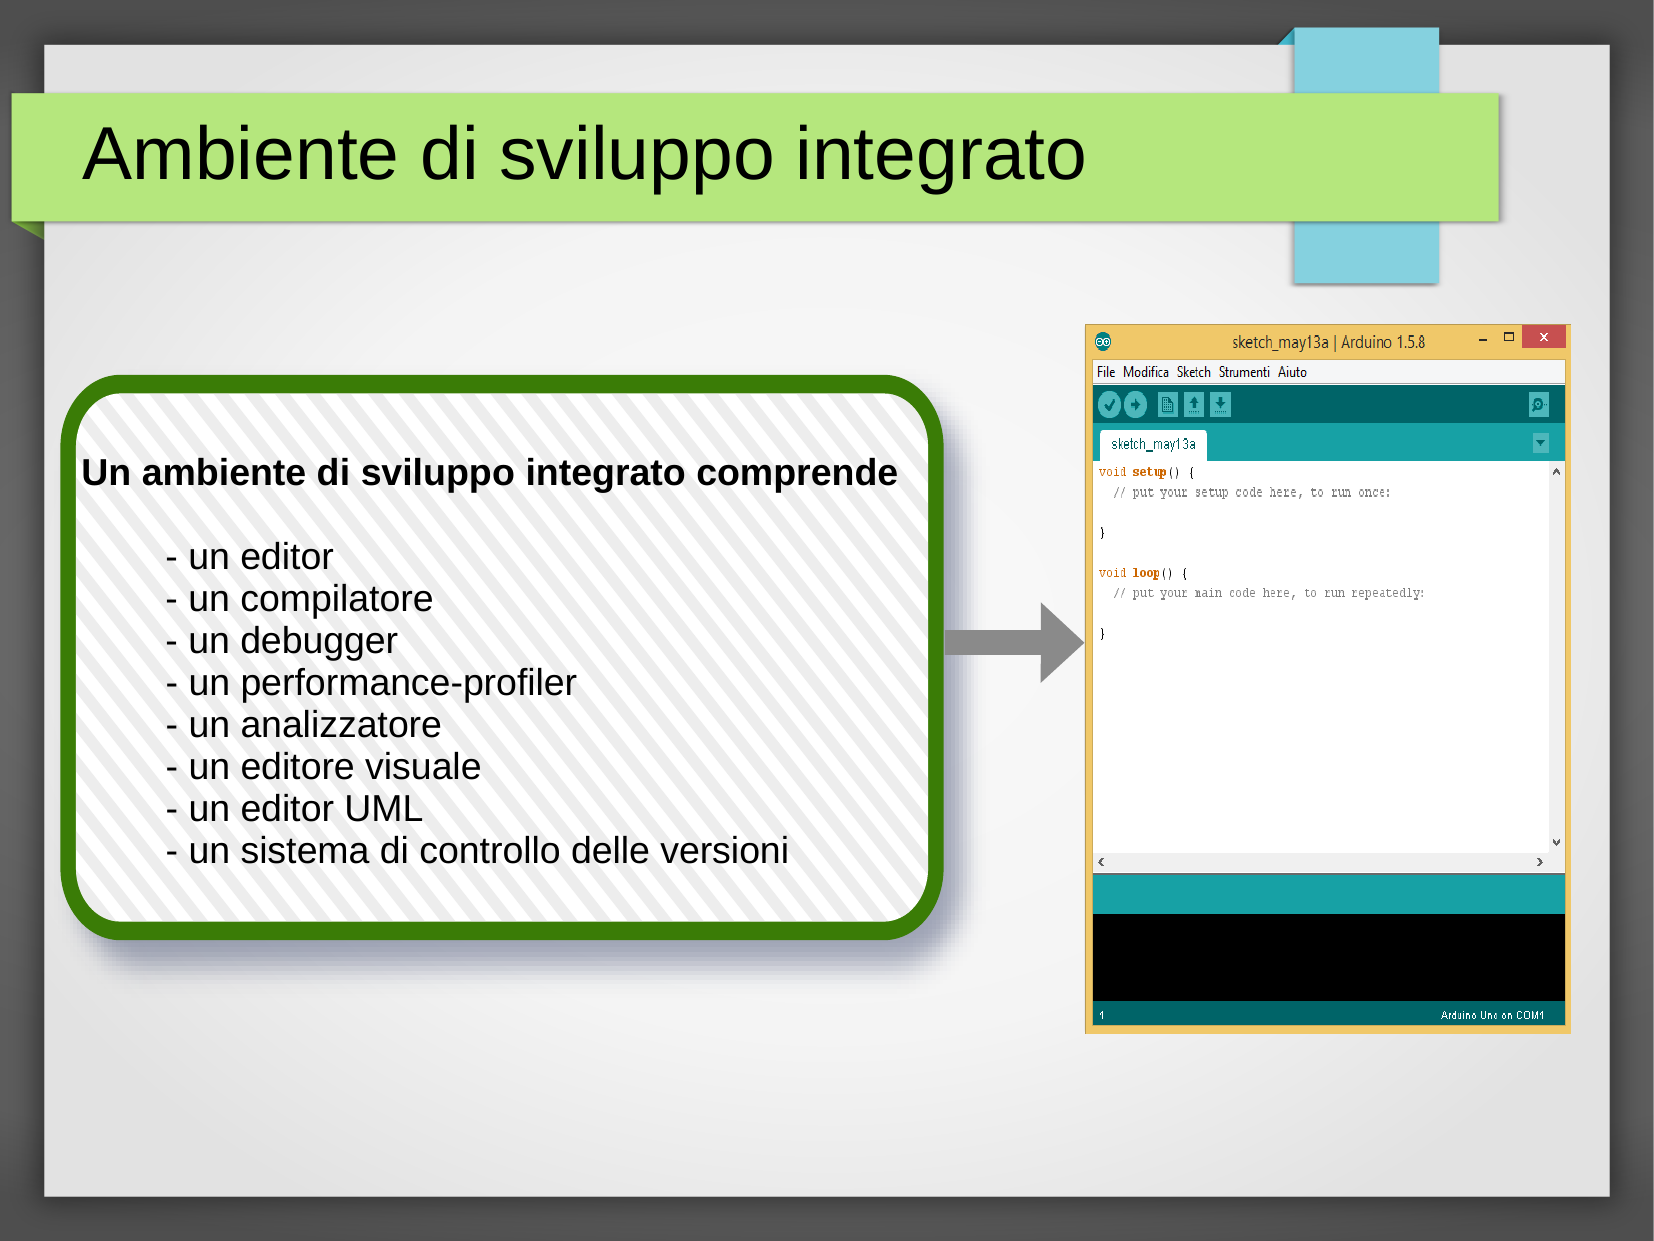

# Ambiente di sviluppo integrato
 Un ambiente di sviluppo integrato comprende
 - un editor
 - un compilatore
 - un debugger
 	 - un performance-profiler
 	 - un analizzatore
 	 - un editore visuale
 	 - un editor UML
 	 - un sistema di controllo delle versioni